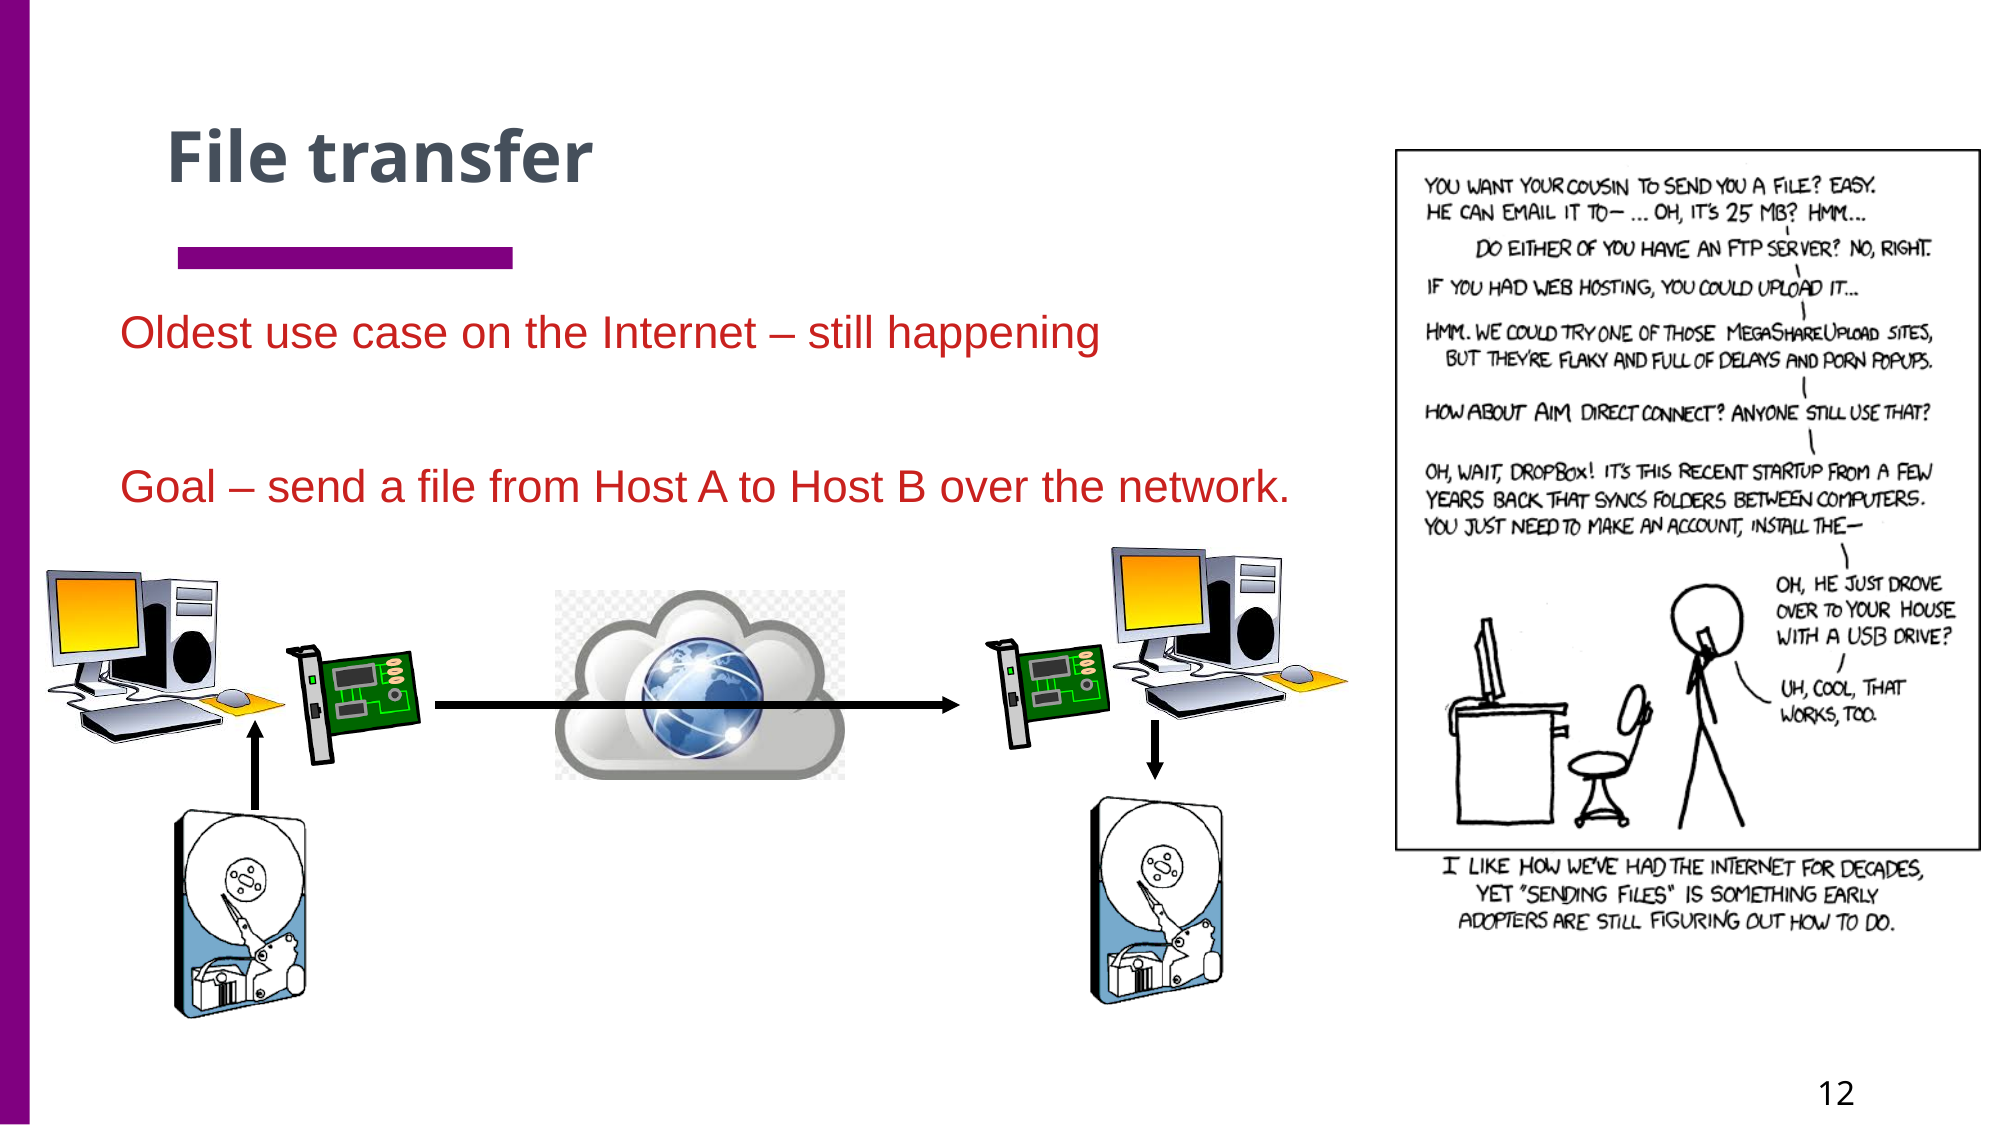

File transfer
Oldest use case on the Internet – still happening
Goal – send a file from Host A to Host B over the network.